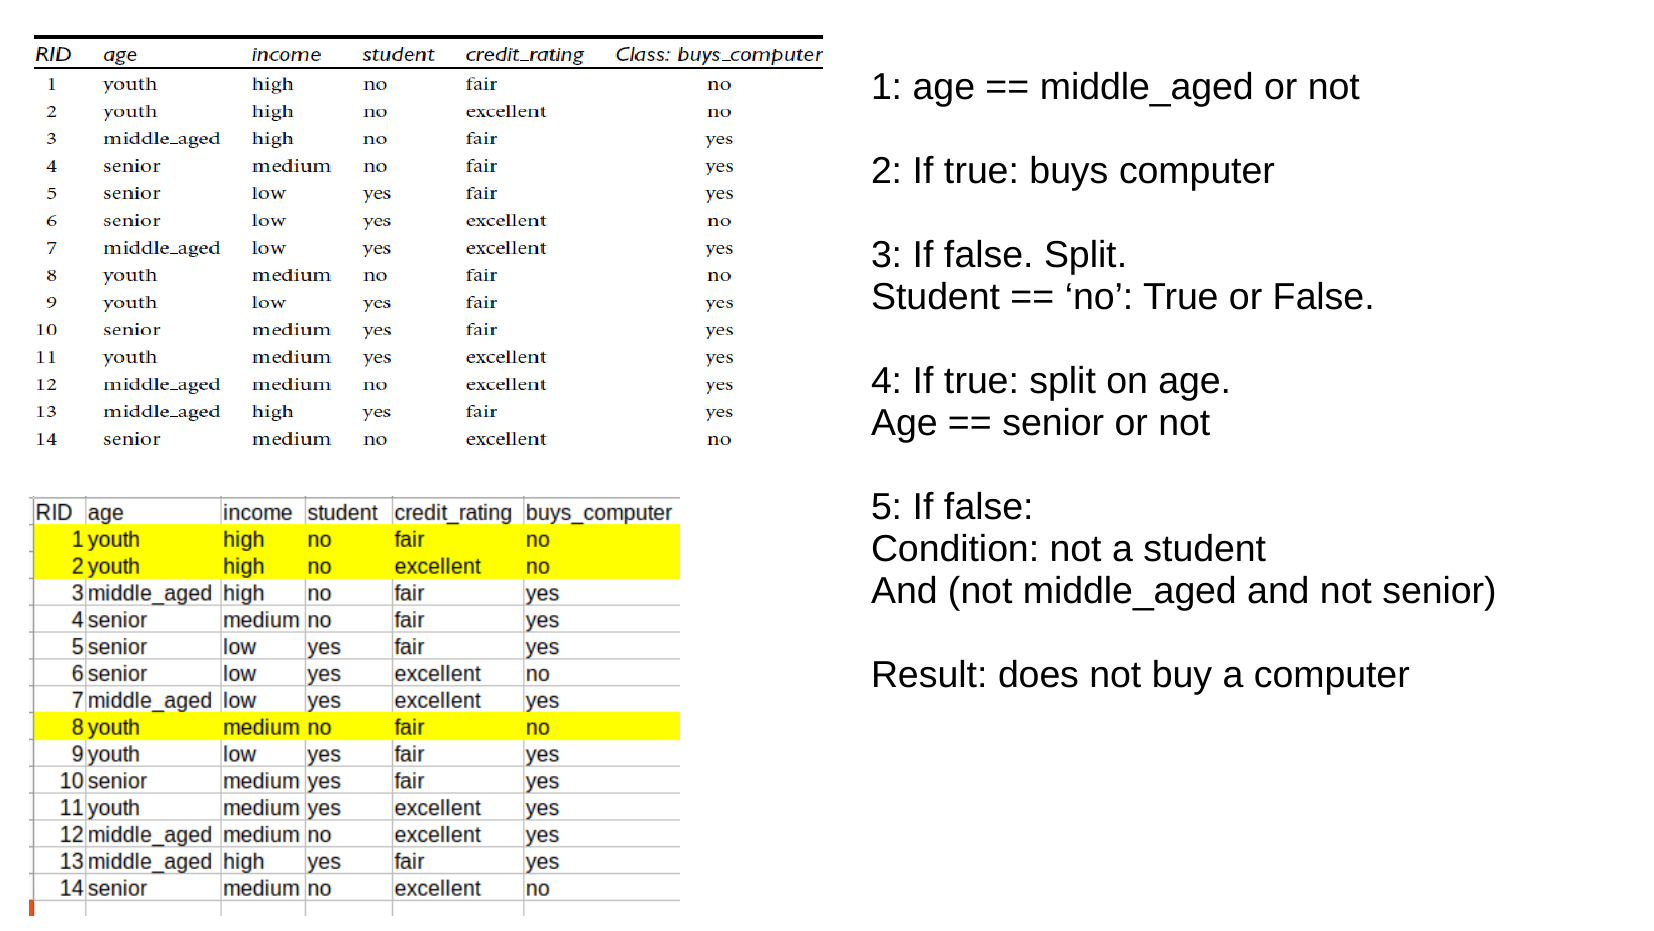

1: age == middle_aged or not
2: If true: buys computer
3: If false. Split.
Student == ‘no’: True or False.
4: If true: split on age.
Age == senior or not
5: If false:
Condition: not a student
And (not middle_aged and not senior)
Result: does not buy a computer